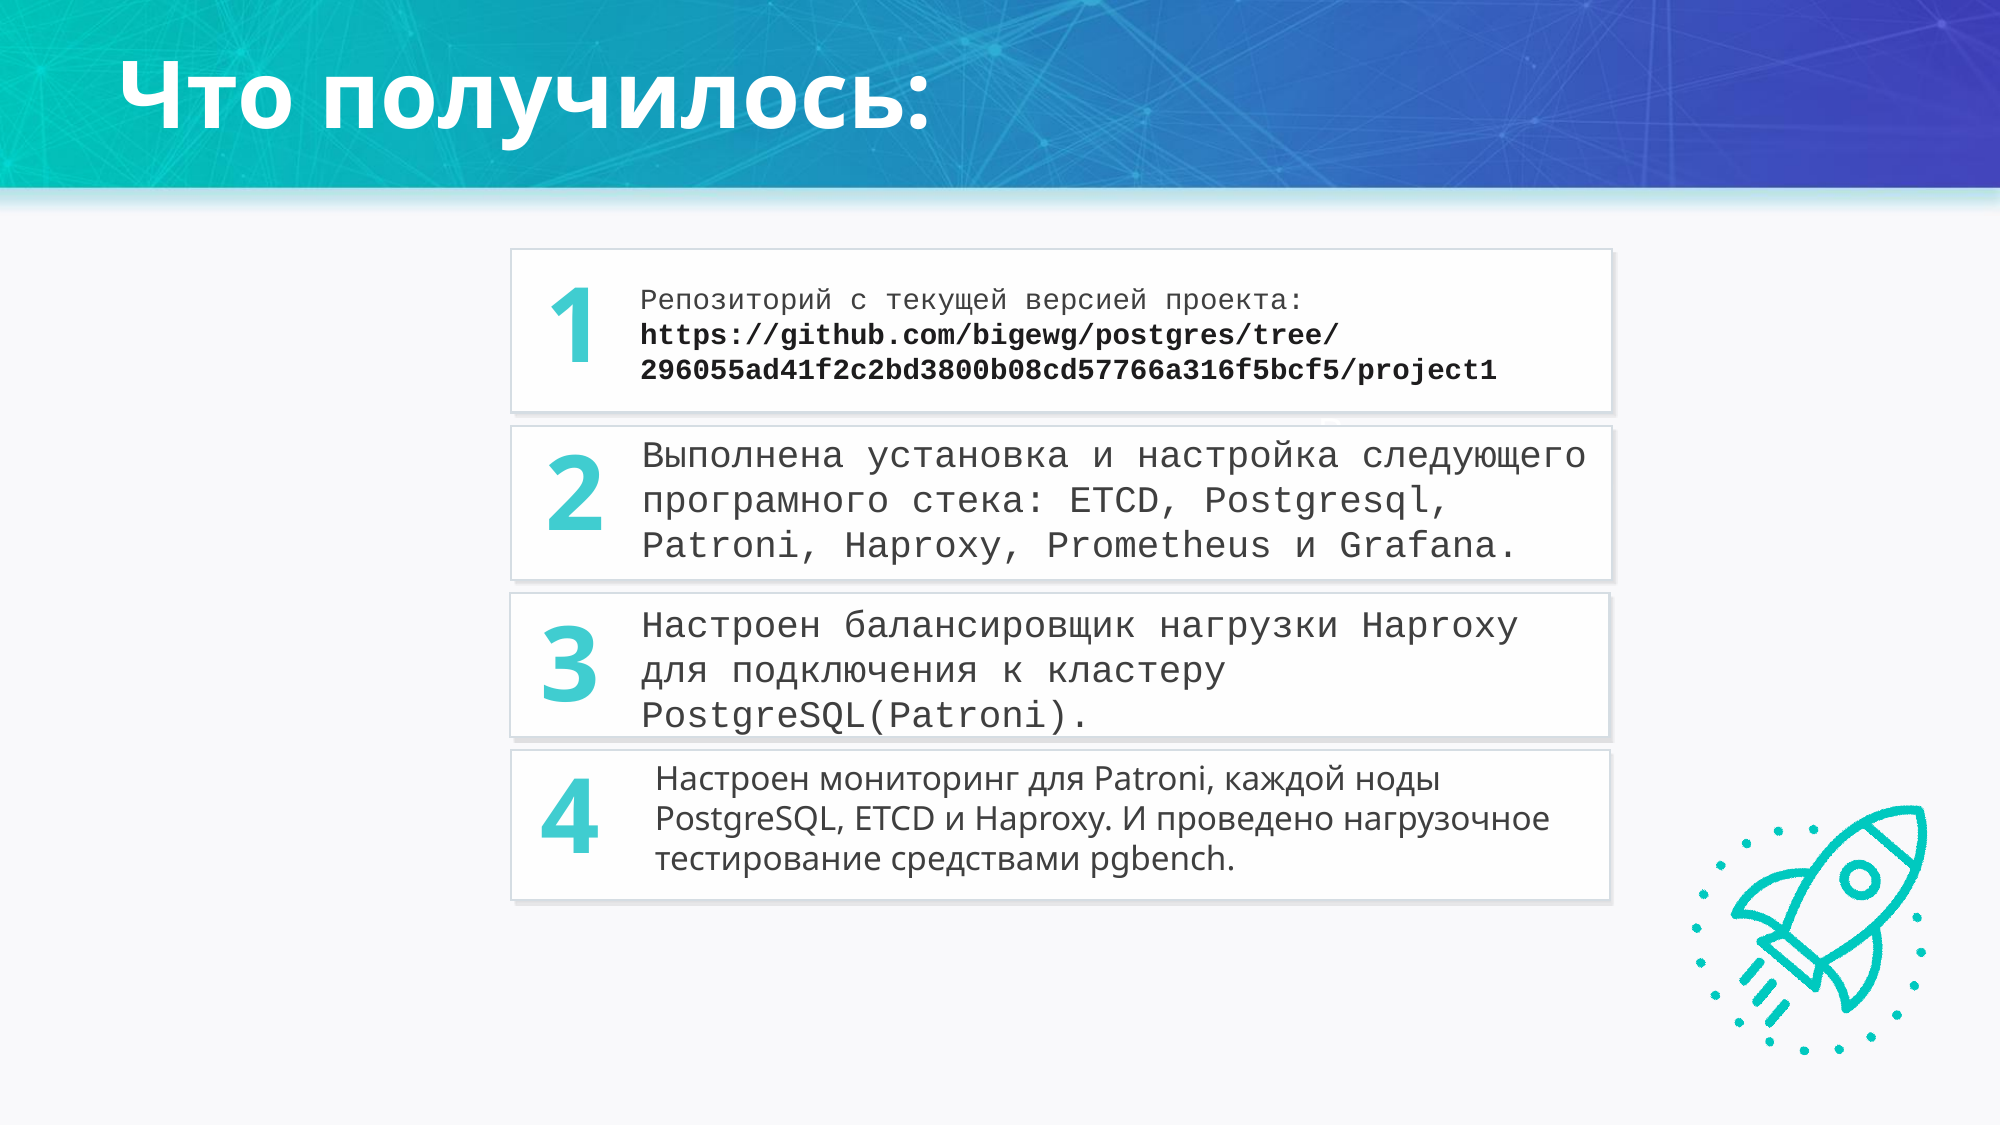

Что получилось:
1
Репозиторий с текущей версией проекта:
https://github.com/bigewg/postgres/tree/296055ad41f2c2bd3800b08cd57766a316f5bcf5/project1
Выделение фигурой/маркером инфы
2
Выполнена установка и настройка следующего програмного стека: ETCD, Postgresql, Patroni, Haproxy, Prometheus и Grafana.
3
Настроен балансировщик нагрузки Haproxy для подключения к кластеру PostgreSQL(Patroni).
4
Настроен мониторинг для Patroni, каждой ноды PostgreSQL, ETCD и Haproxy. И проведено нагрузочное тестирование средствами pgbench.